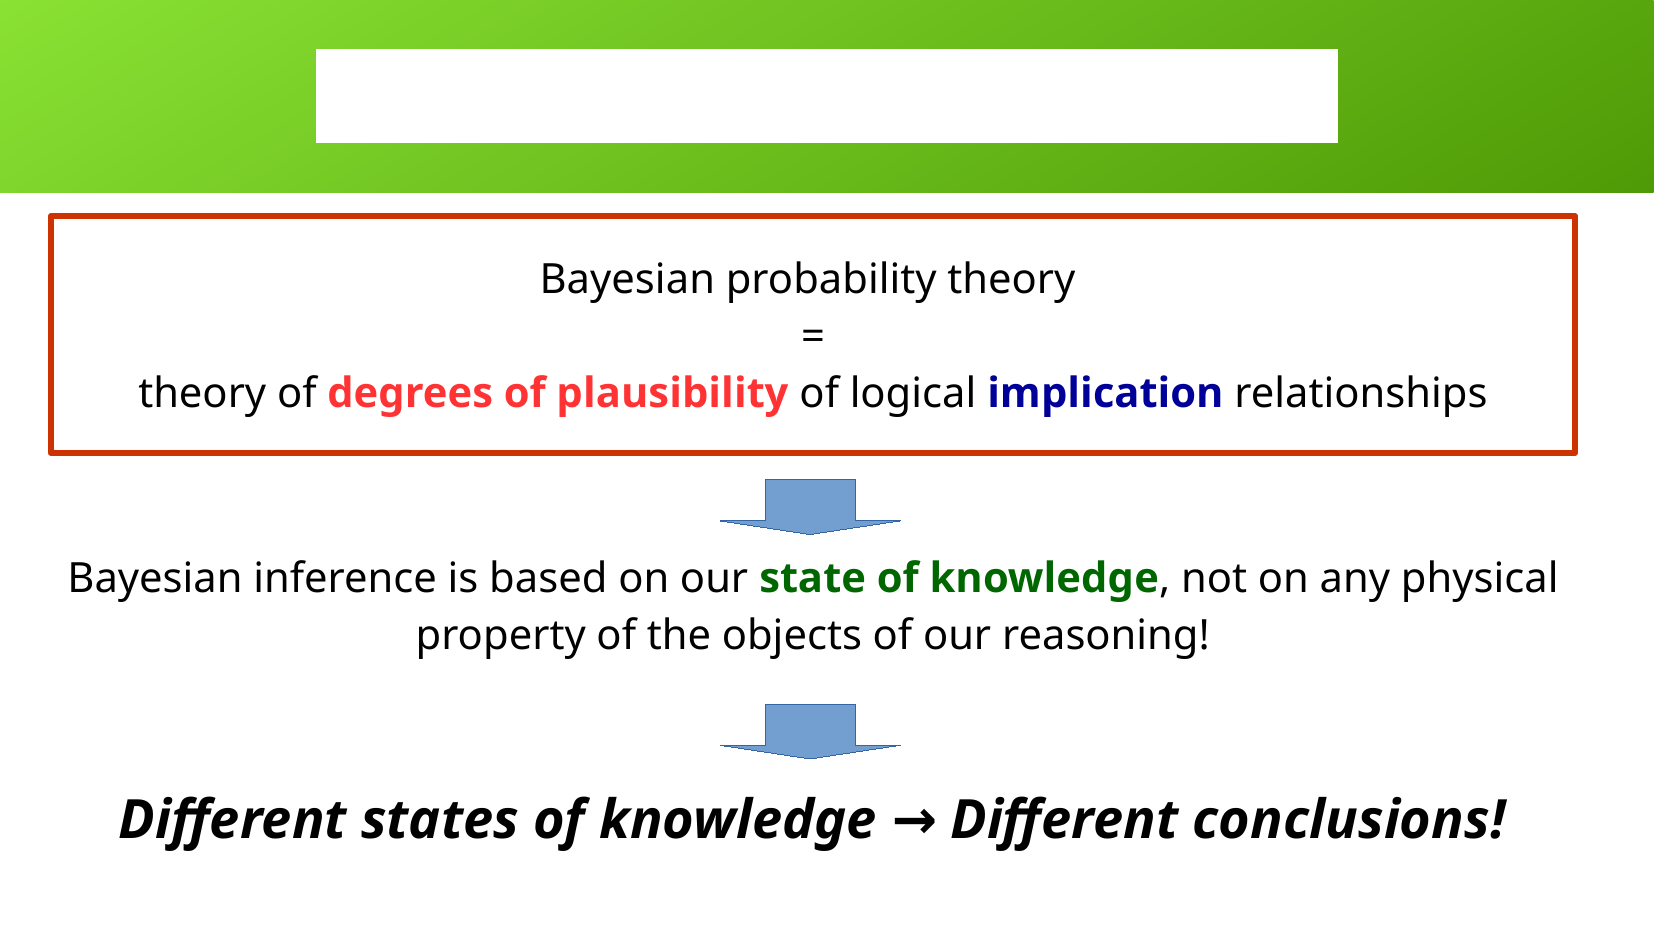

# A theory of states of knowledge
Bayesian probability theory
=
theory of degrees of plausibility of logical implication relationships
Bayesian inference is based on our state of knowledge, not on any physical property of the objects of our reasoning!
Different states of knowledge → Different conclusions!